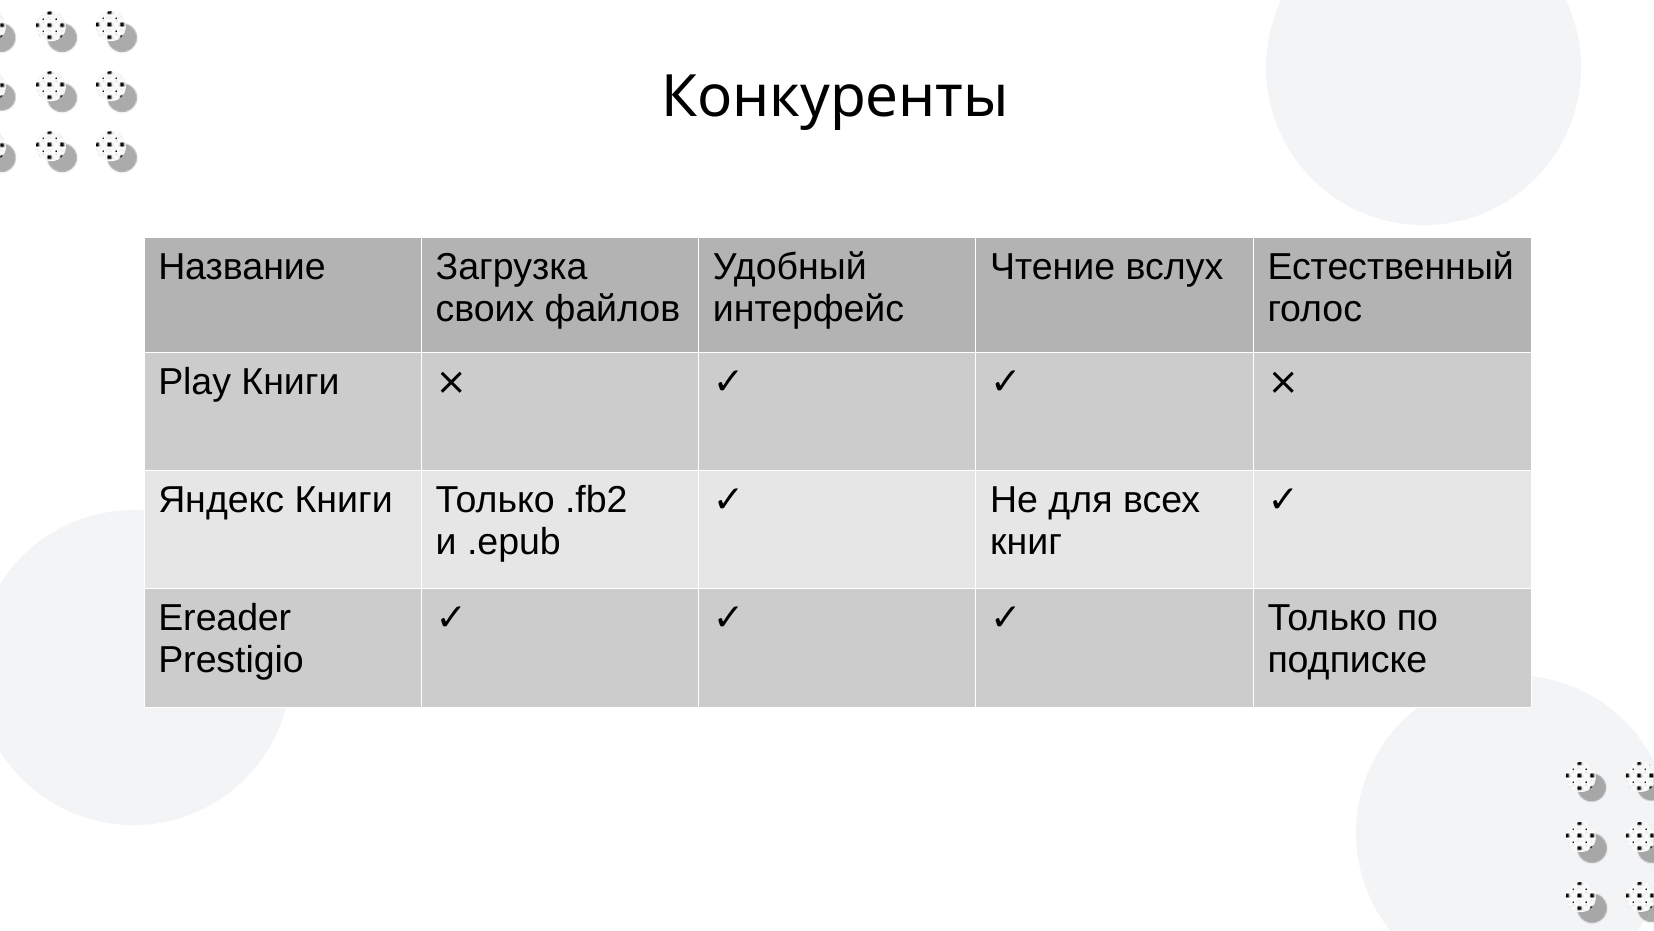

Конкуренты
| Название | Загрузка своих файлов | Удобный интерфейс | Чтение вслух | Естественный голос |
| --- | --- | --- | --- | --- |
| Play Книги | ⨯ | ✓ | ✓ | ⨯ |
| Яндекс Книги | Только .fb2 и .epub | ✓ | Не для всех книг | ✓ |
| Ereader Prestigio | ✓ | ✓ | ✓ | Только по подписке |
### Chart
| Category |
|---|